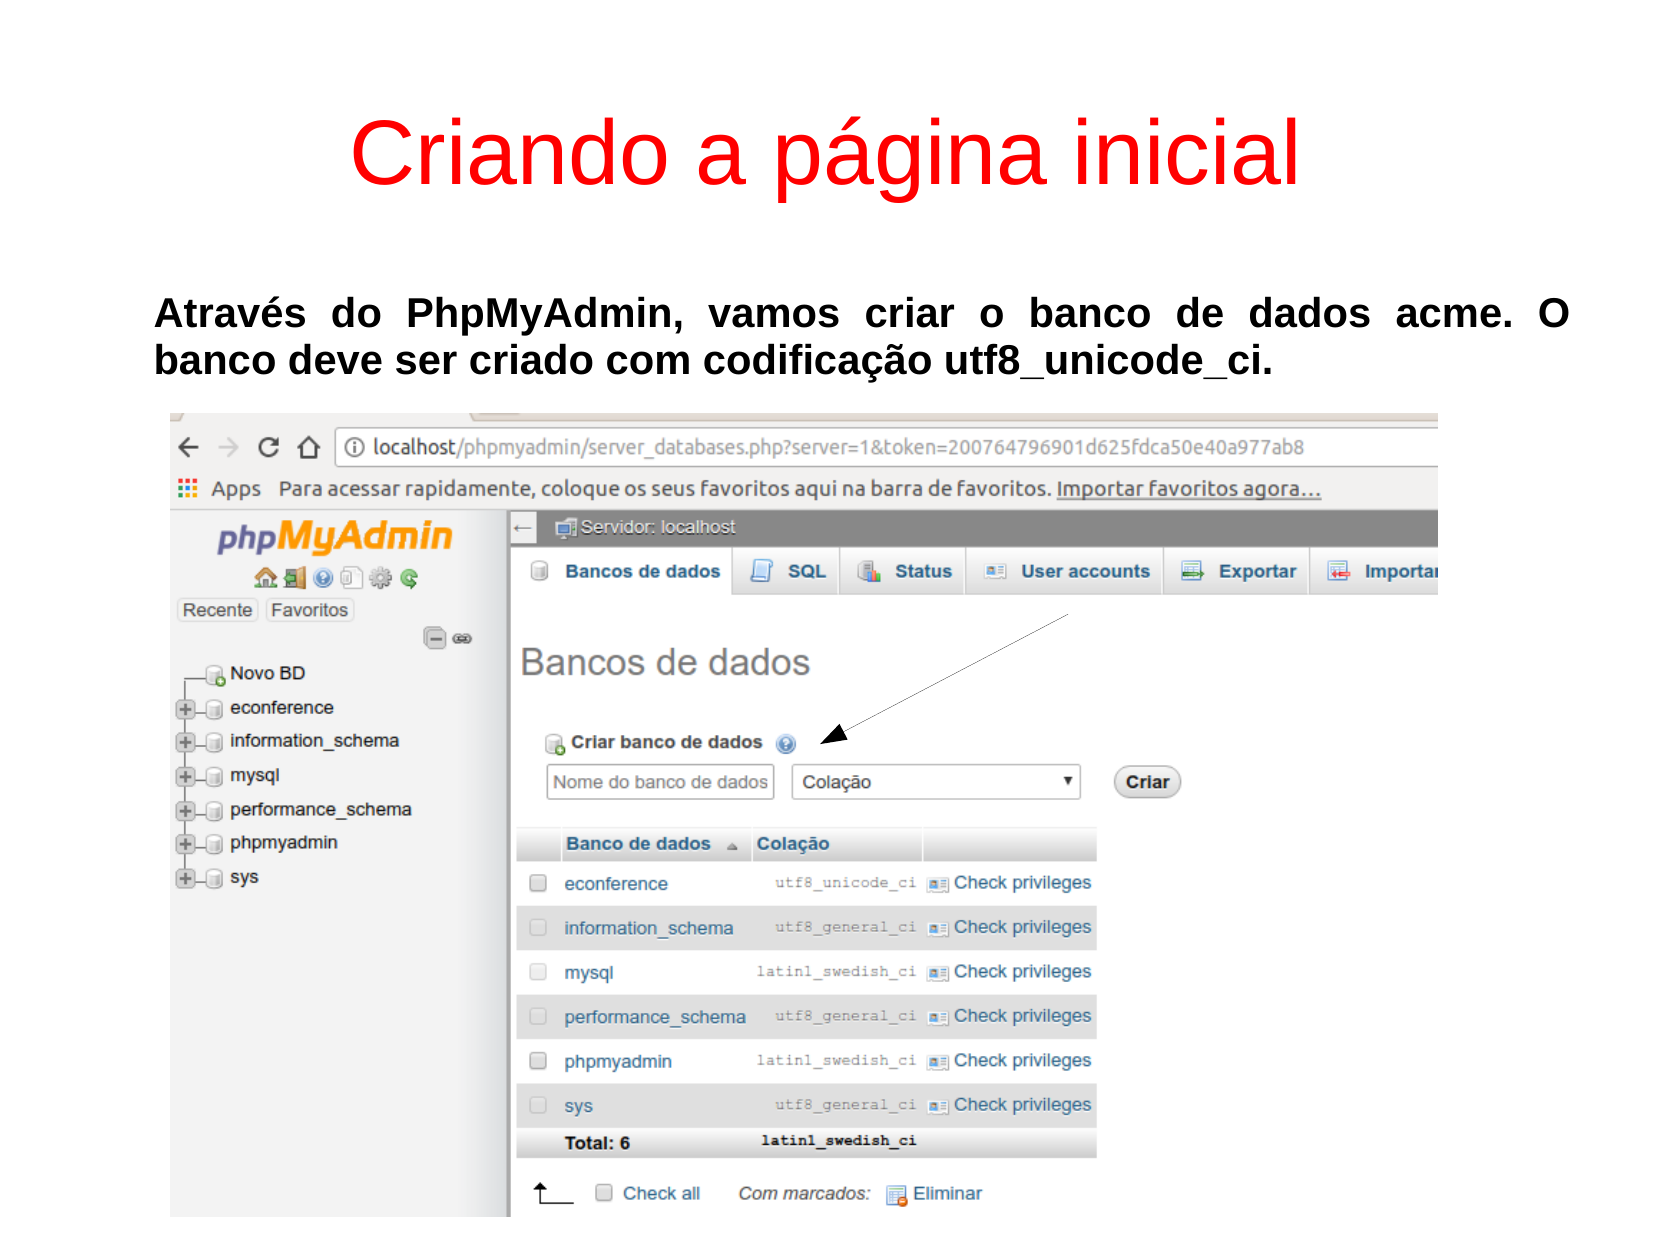

# Criando a página inicial
Através do PhpMyAdmin, vamos criar o banco de dados acme. O banco deve ser criado com codificação utf8_unicode_ci.